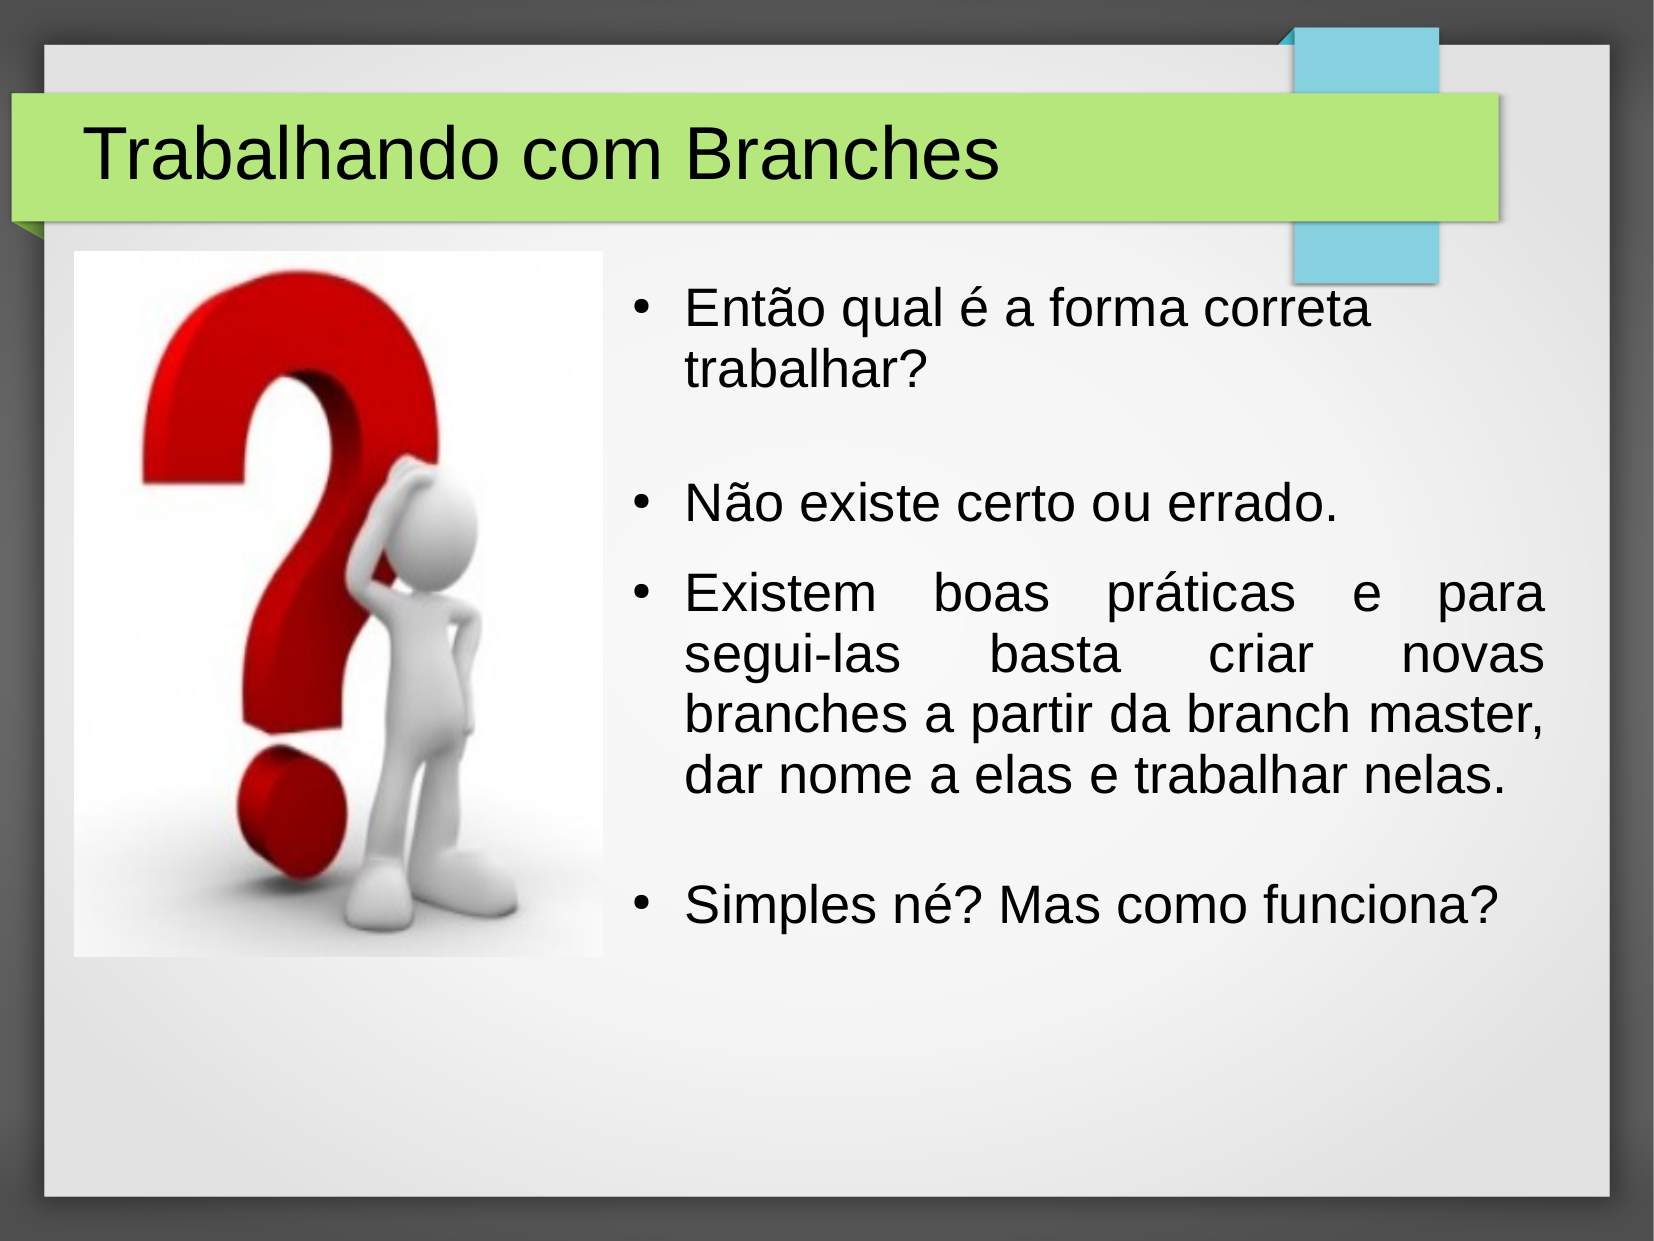

# Trabalhando com Branches
Então qual é a forma correta trabalhar?
Não existe certo ou errado.
Existem boas práticas e para segui-las basta criar novas branches a partir da branch master, dar nome a elas e trabalhar nelas.
Simples né? Mas como funciona?